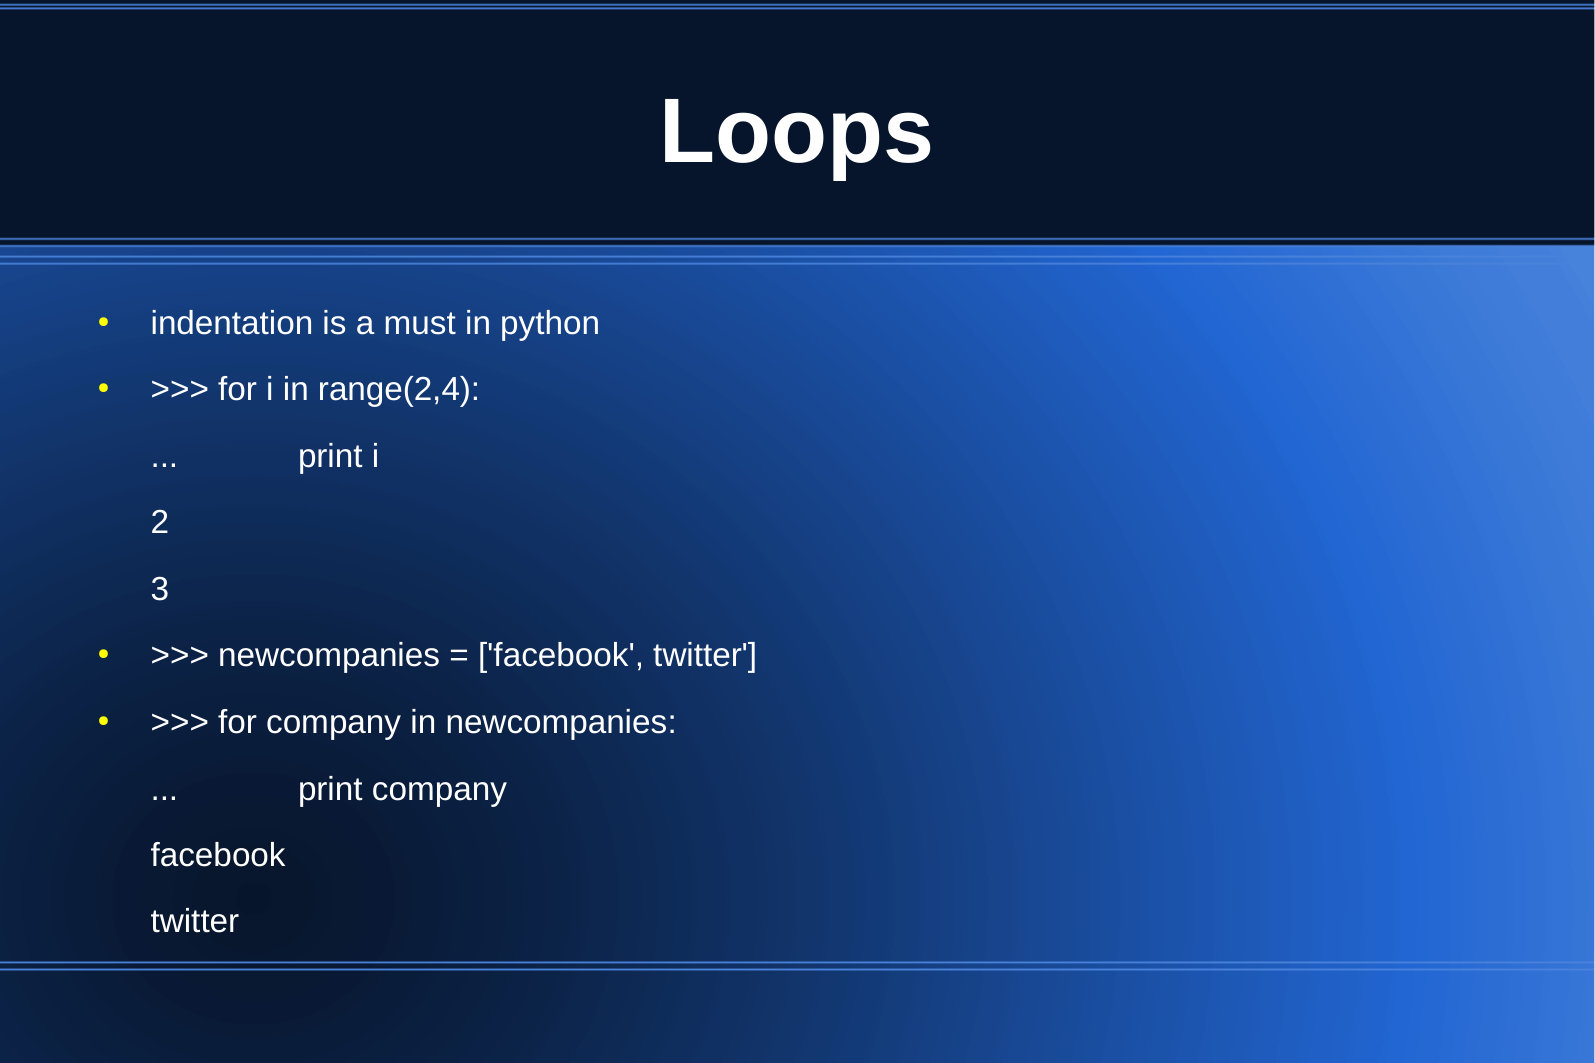

# Loops
indentation is a must in python
>>> for i in range(2,4):
...		print i
2
3
>>> newcompanies = ['facebook', twitter']
>>> for company in newcompanies:
... 		print company
facebook
twitter